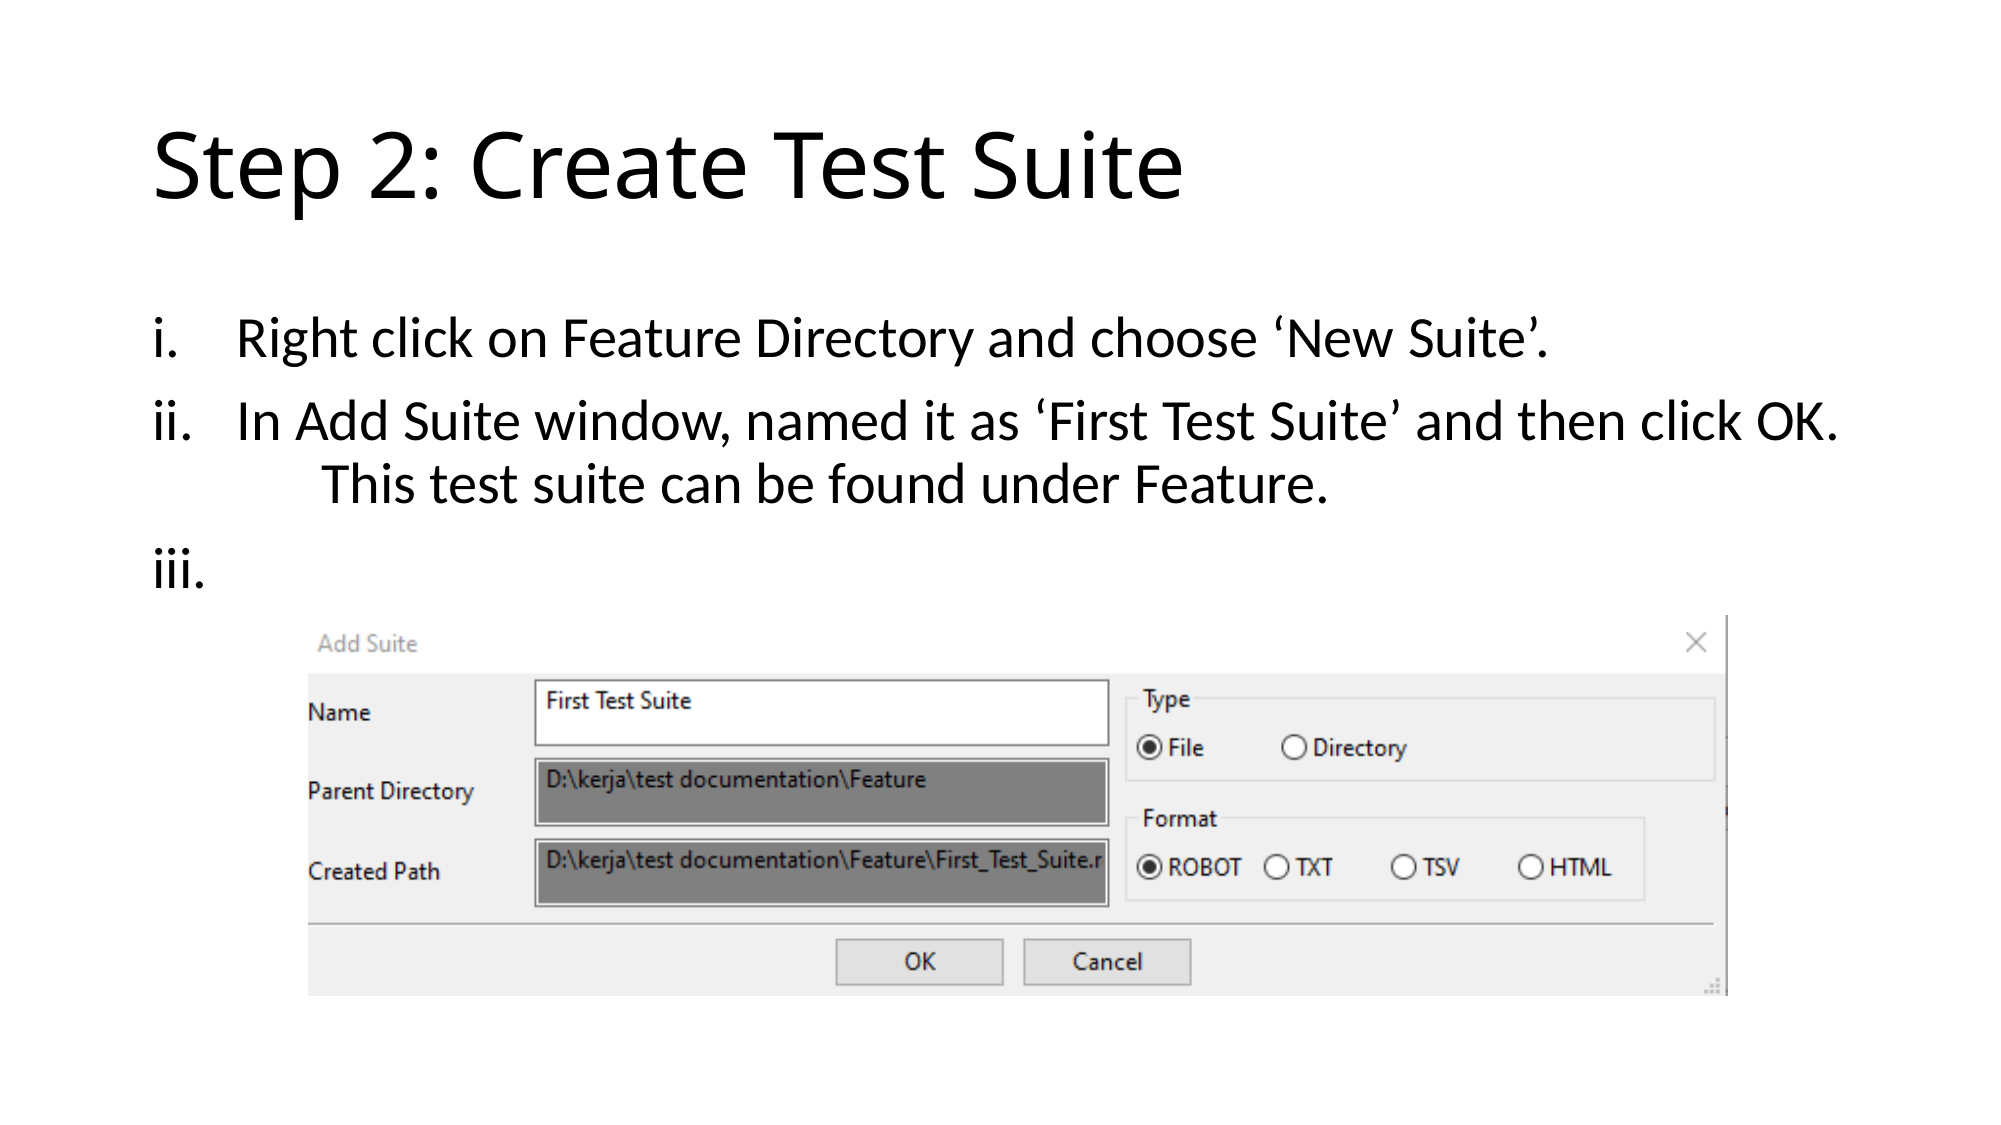

# Step 2: Create Test Suite
Right click on Feature Directory and choose ‘New Suite’.
In Add Suite window, named it as ‘First Test Suite’ and then click OK. This test suite can be found under Feature.